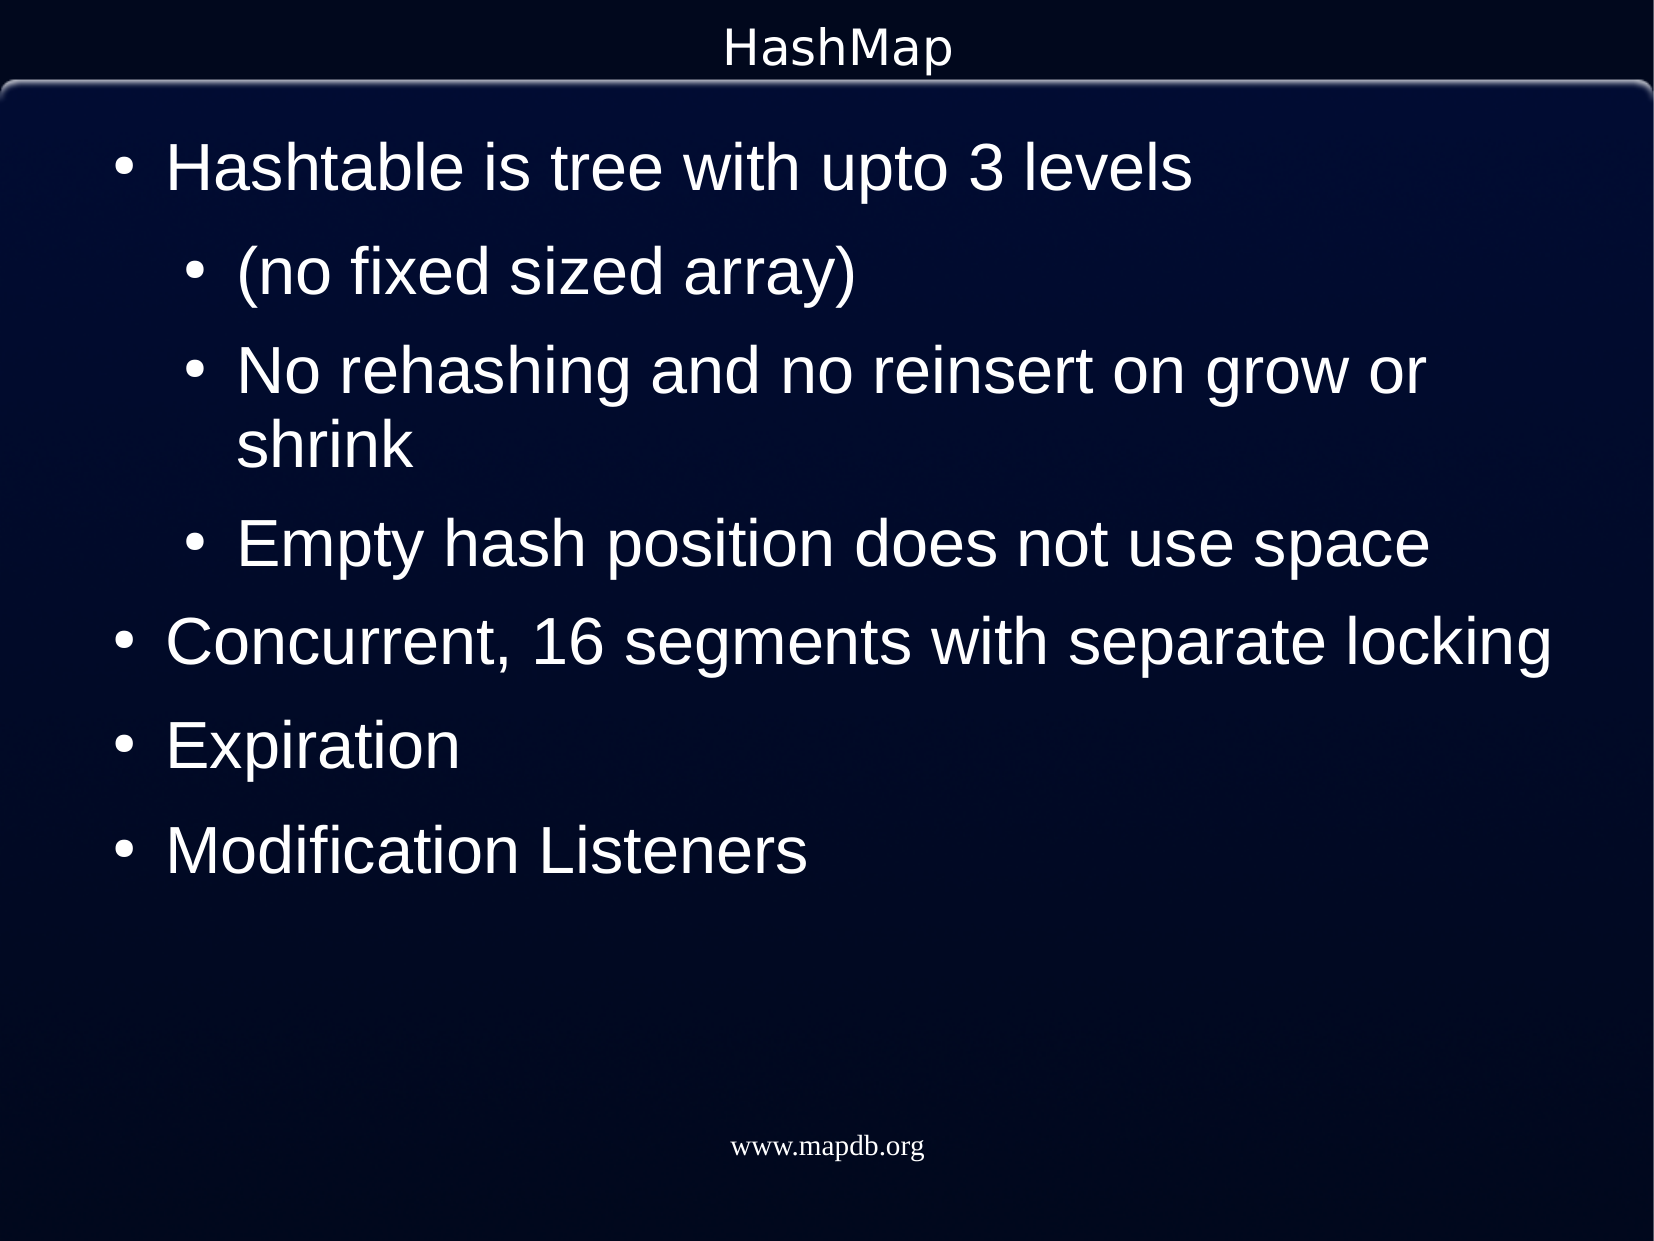

# HashMap
Hashtable is tree with upto 3 levels
(no fixed sized array)
No rehashing and no reinsert on grow or shrink
Empty hash position does not use space
Concurrent, 16 segments with separate locking
Expiration
Modification Listeners
www.mapdb.org